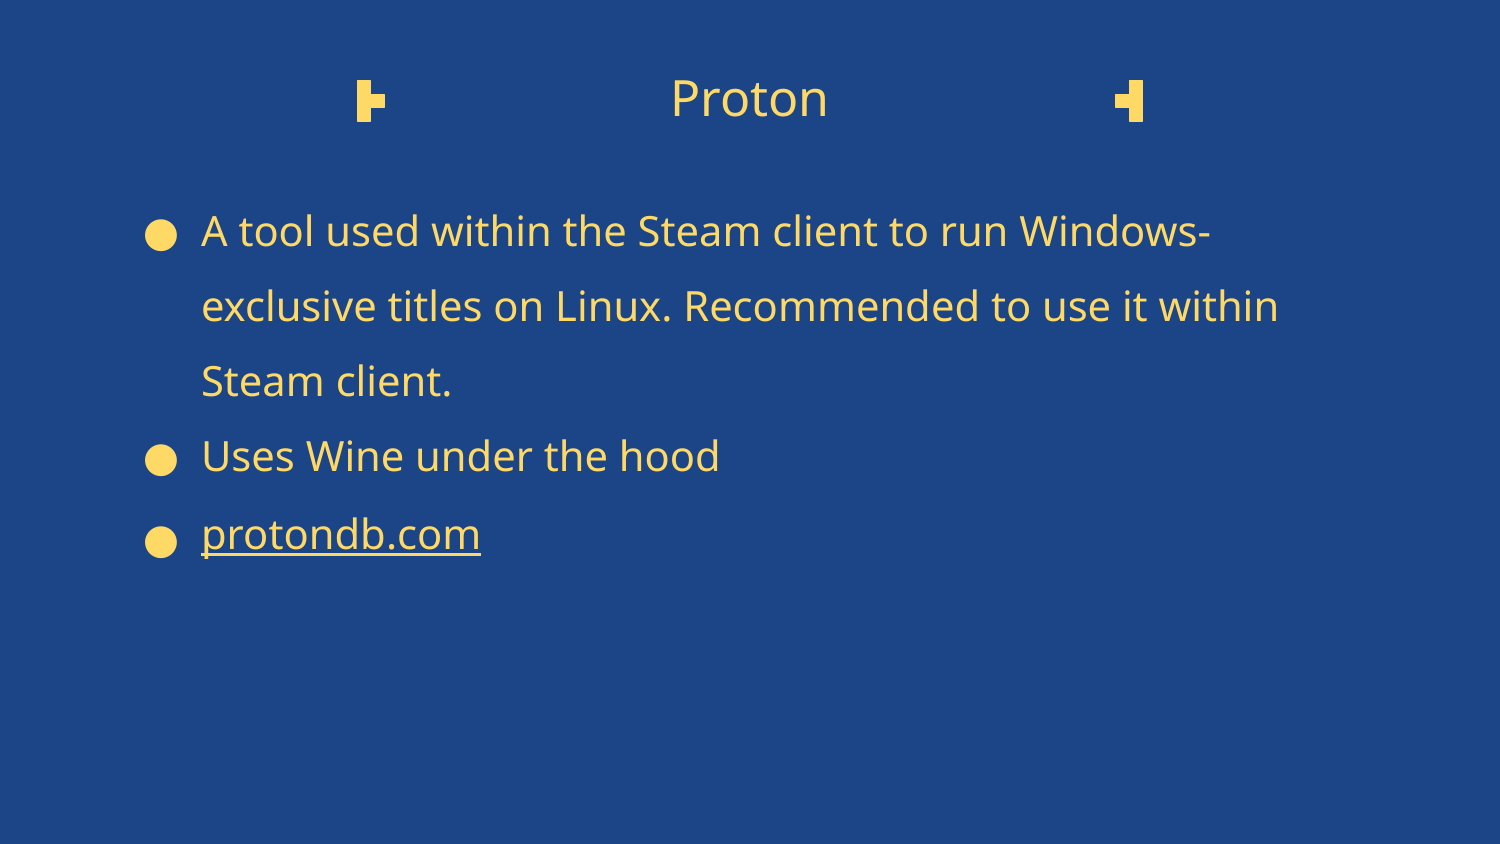

Proton
# A tool used within the Steam client to run Windows-exclusive titles on Linux. Recommended to use it within Steam client.
Uses Wine under the hood
protondb.com